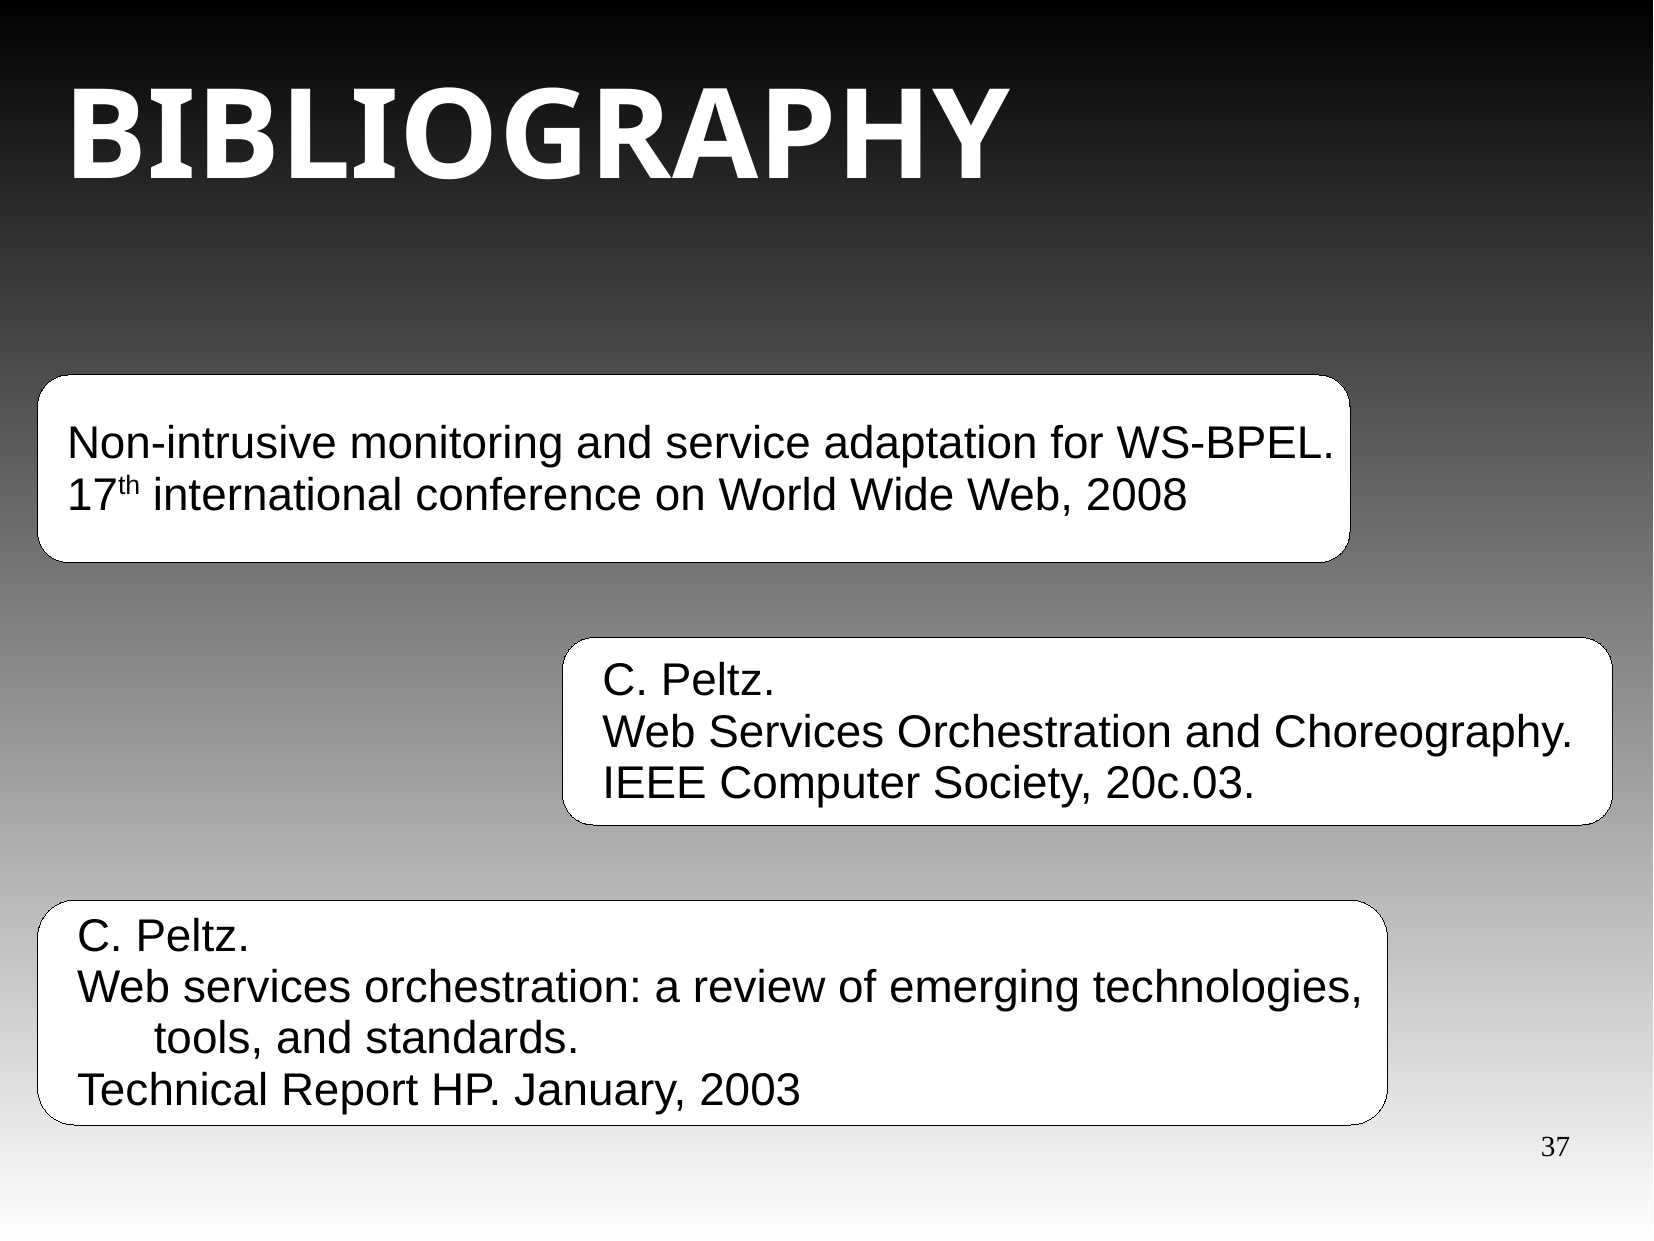

BIBLIOGRAPHY
Non-intrusive monitoring and service adaptation for WS-BPEL.
17th international conference on World Wide Web, 2008
C. Peltz.
Web Services Orchestration and Choreography.
IEEE Computer Society, 20c.03.
C. Peltz.
Web services orchestration: a review of emerging technologies,
 tools, and standards.
Technical Report HP. January, 2003
37